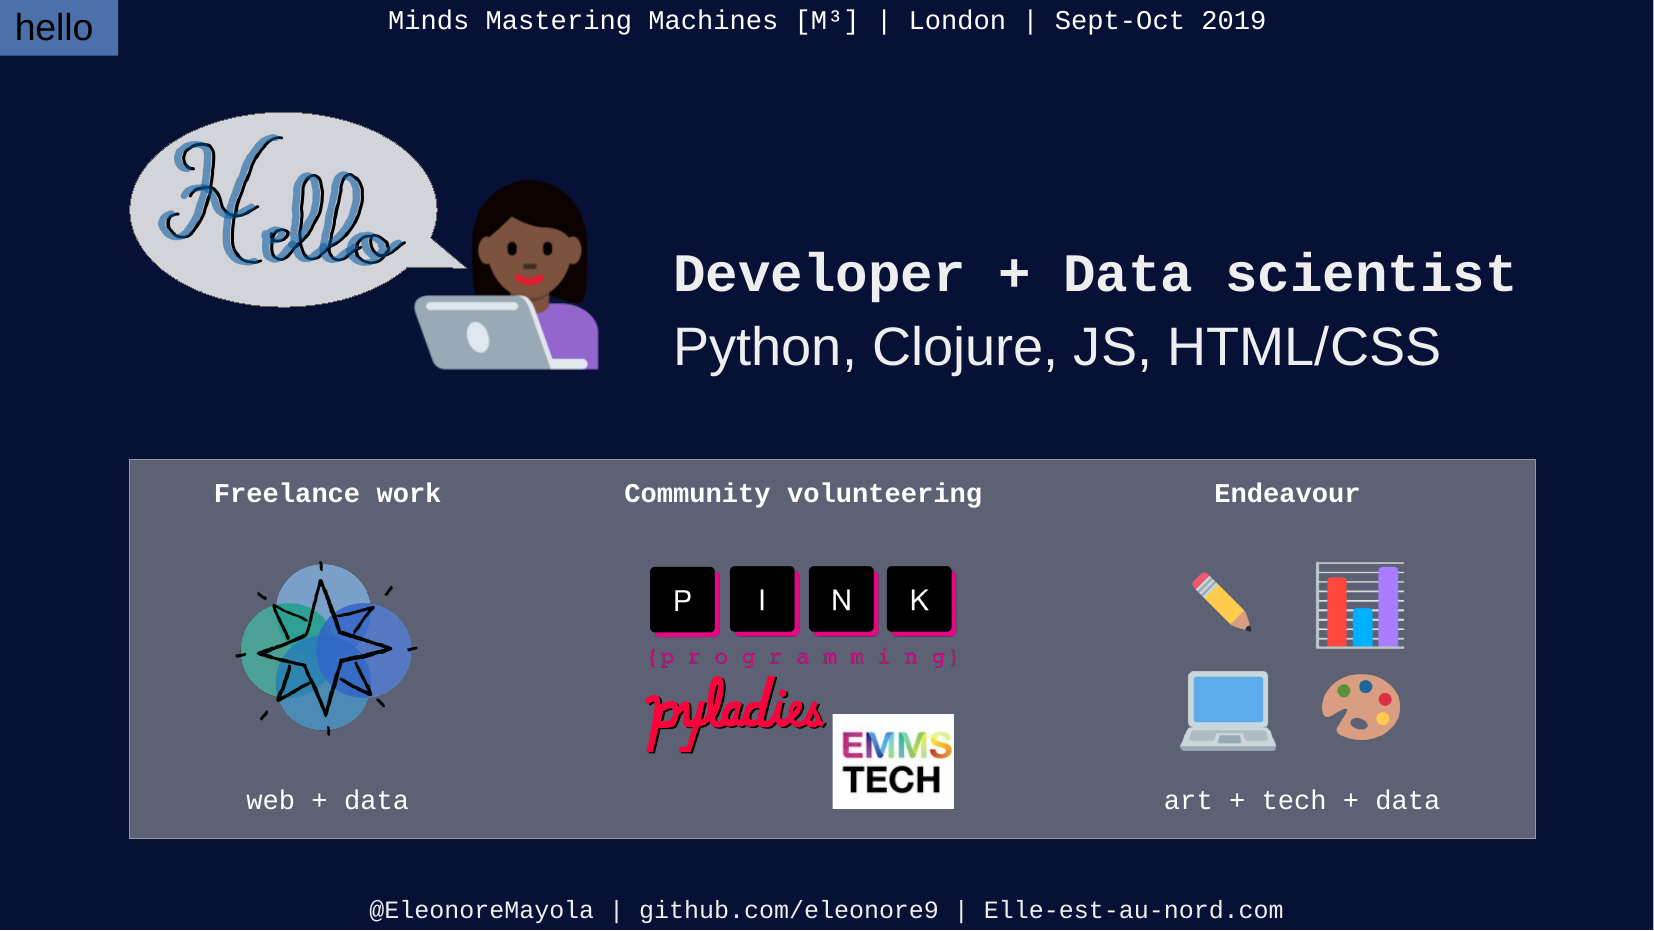

Minds Mastering Machines [M³] | London | Sept-Oct 2019
hello
Developer + Data scientist
Python, Clojure, JS, HTML/CSS
Freelance work
Community volunteering
Endeavour
web + data
art + tech + data
@EleonoreMayola | github.com/eleonore9 | Elle-est-au-nord.com